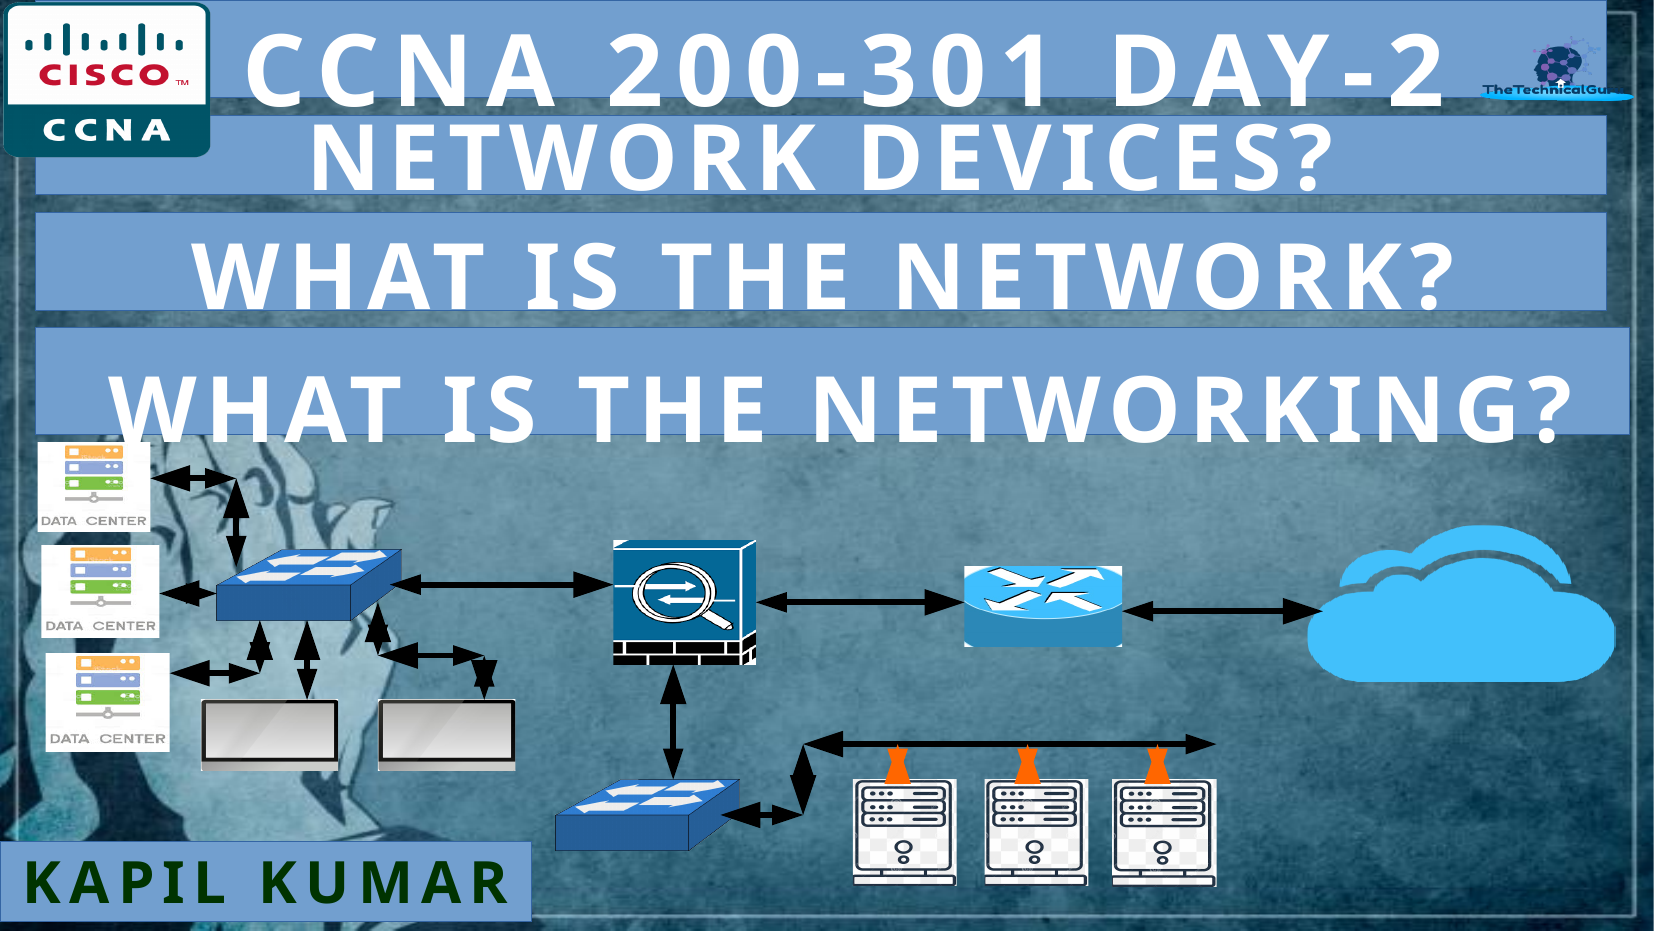

CCNA 200-301 DAY-2
NETWORK DEVICES?
WHAT IS THE NETWORK?
WHAT IS THE NETWORKING?
KAPIL KUMAR